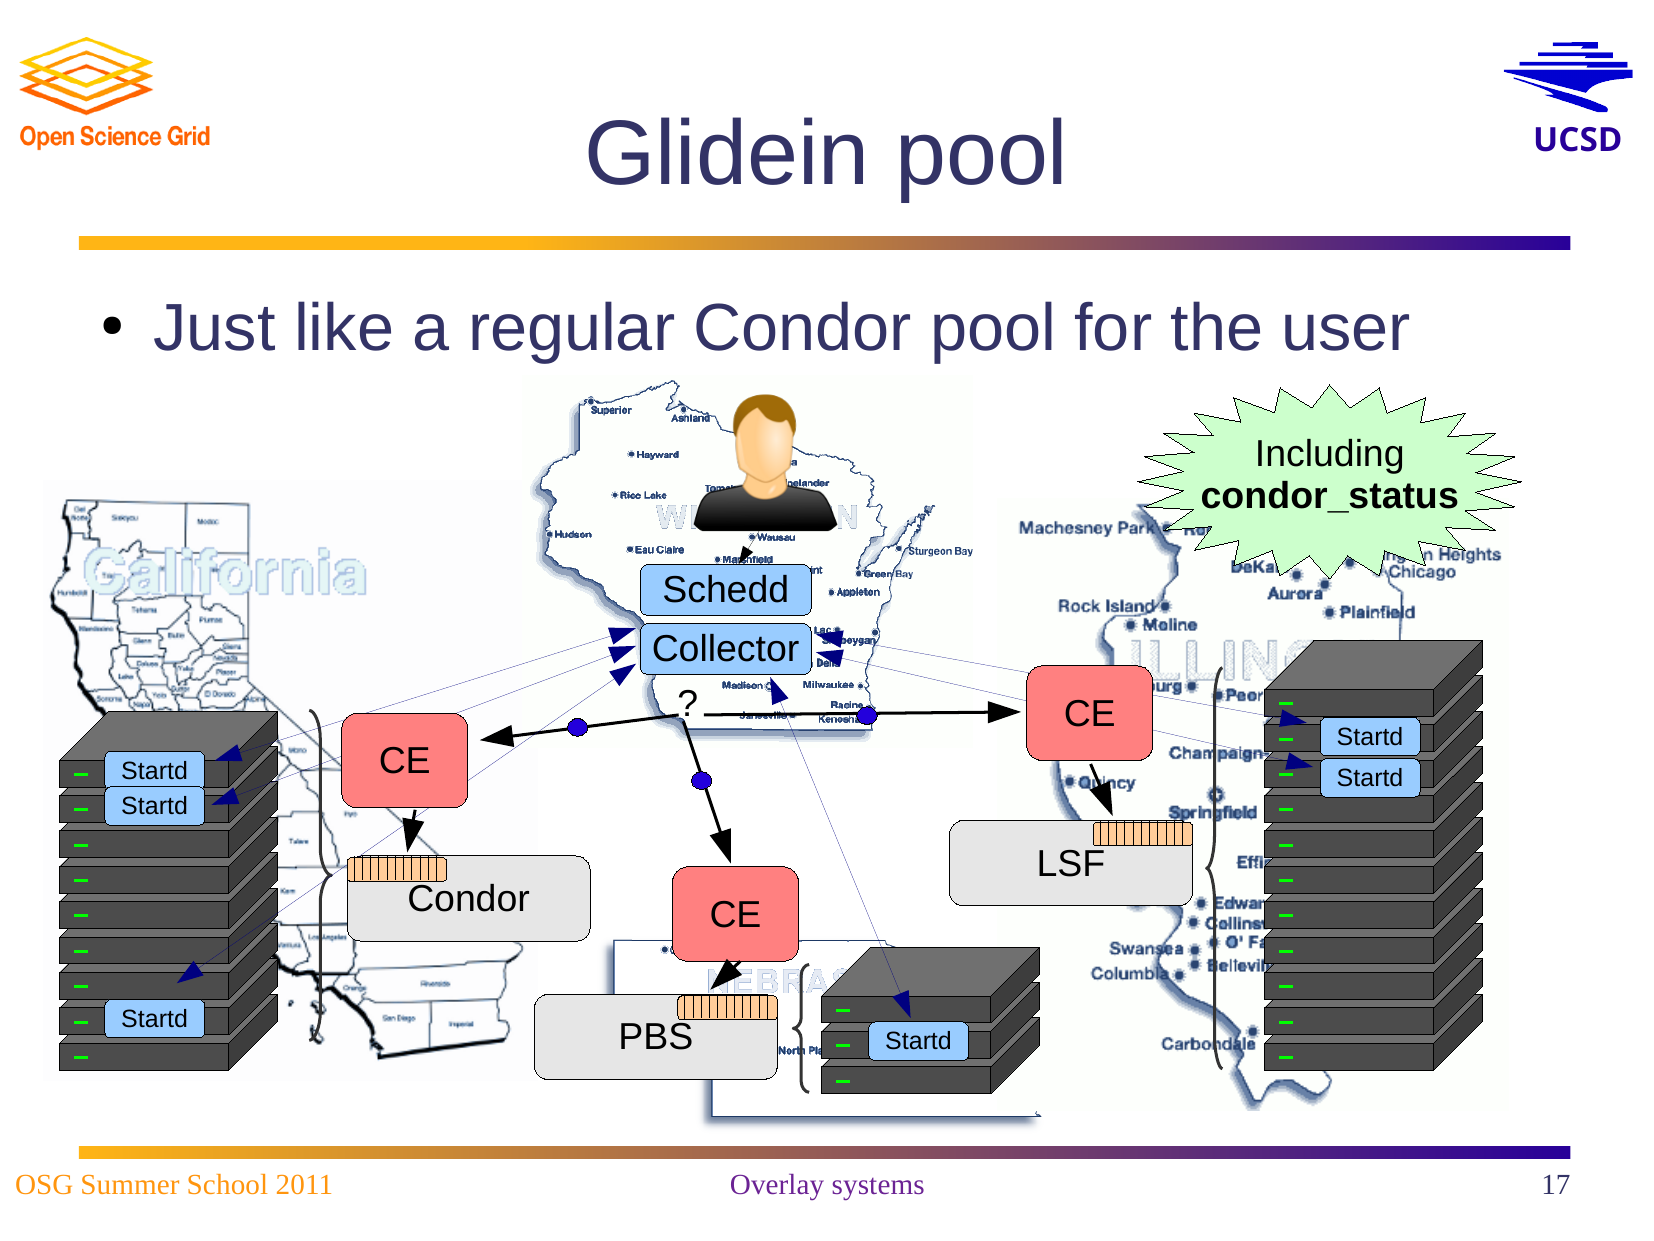

# Glidein pool
Just like a regular Condor pool for the user
Including
condor_status
Schedd
Collector
CE
?
CE
Startd
Startd
Startd
Startd
LSF
Condor
CE
PBS
Startd
Startd
OSG Summer School 2011
Overlay systems
17